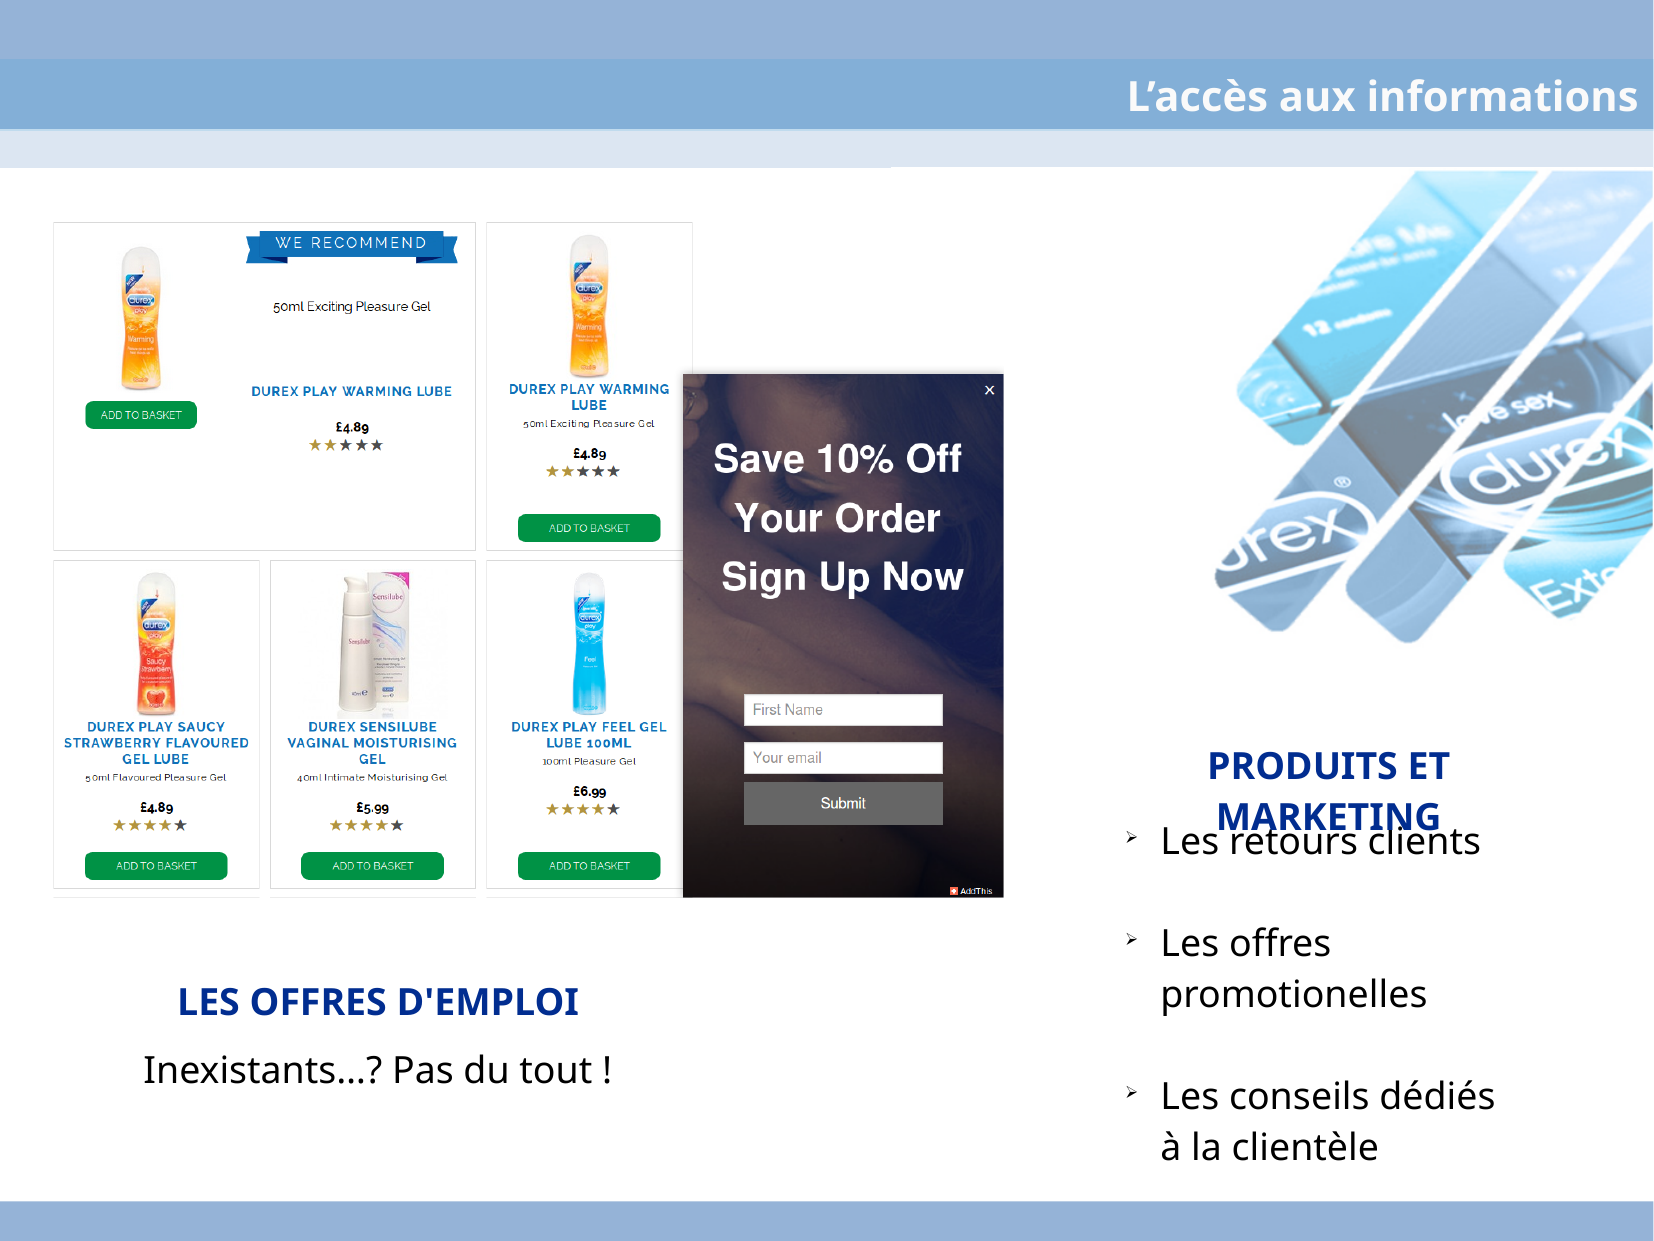

L’accès aux informations
PRODUITS ET MARKETING
Les retours clients
Les offres promotionelles
Les conseils dédiés
à la clientèle
LES OFFRES D'EMPLOI
Inexistants…? Pas du tout !